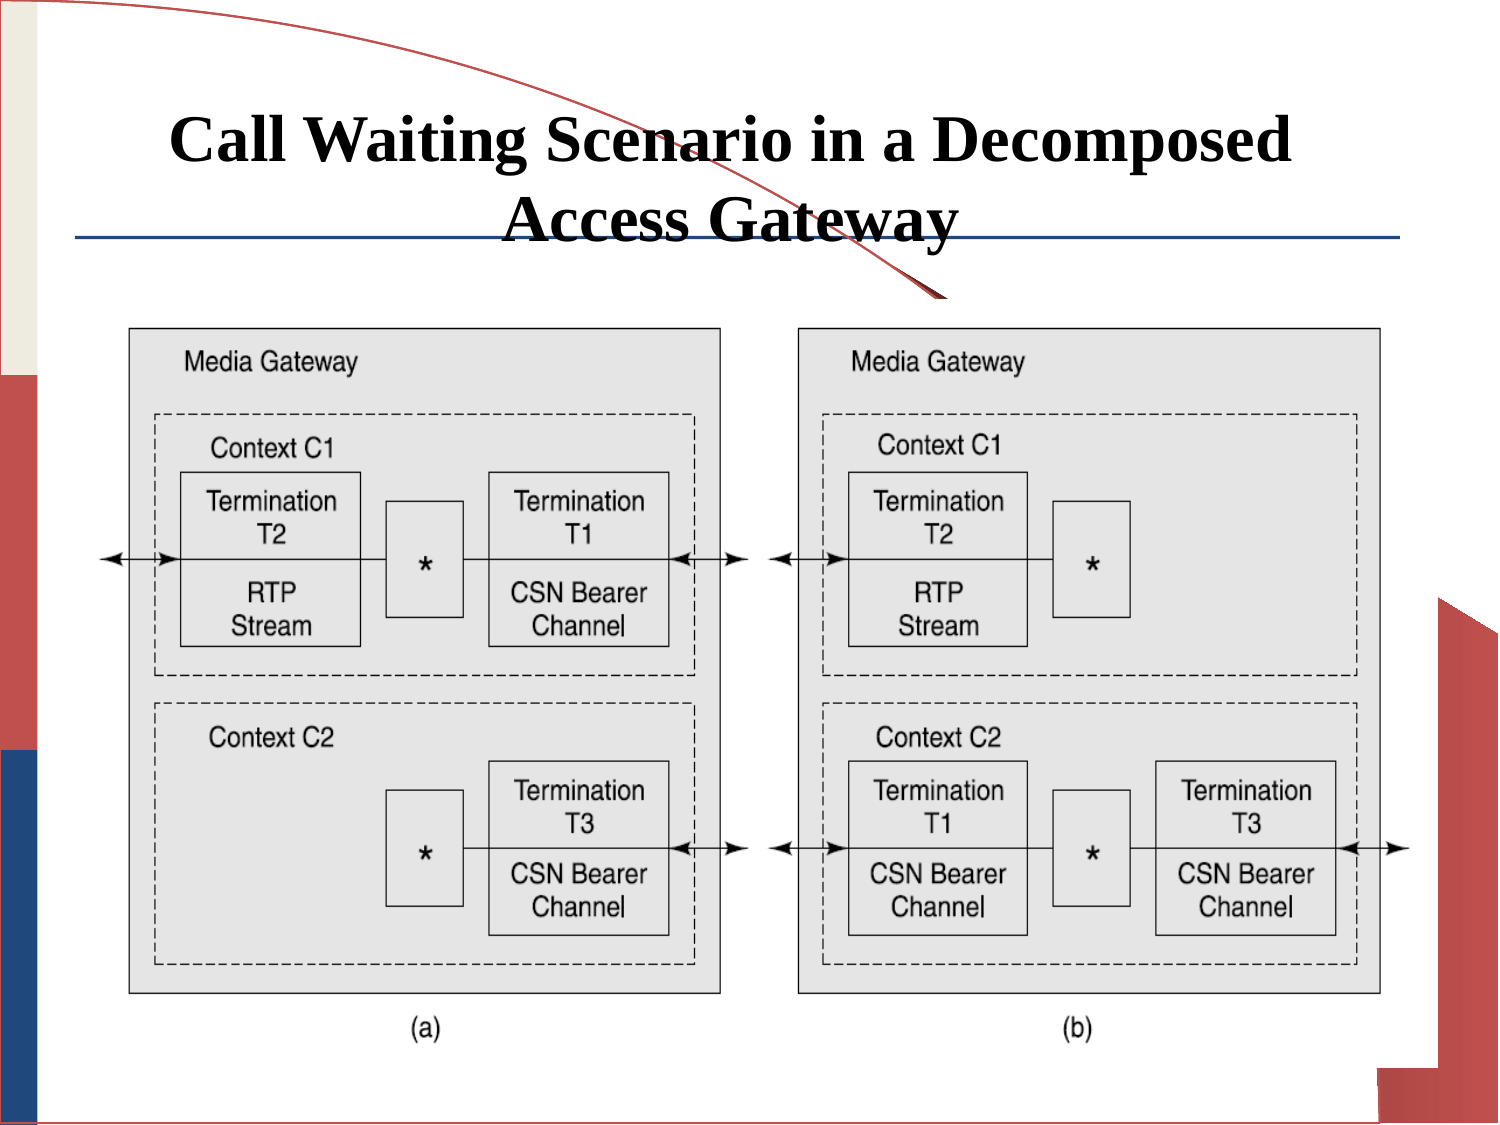

Call Waiting Scenario in a Decomposed Access Gateway